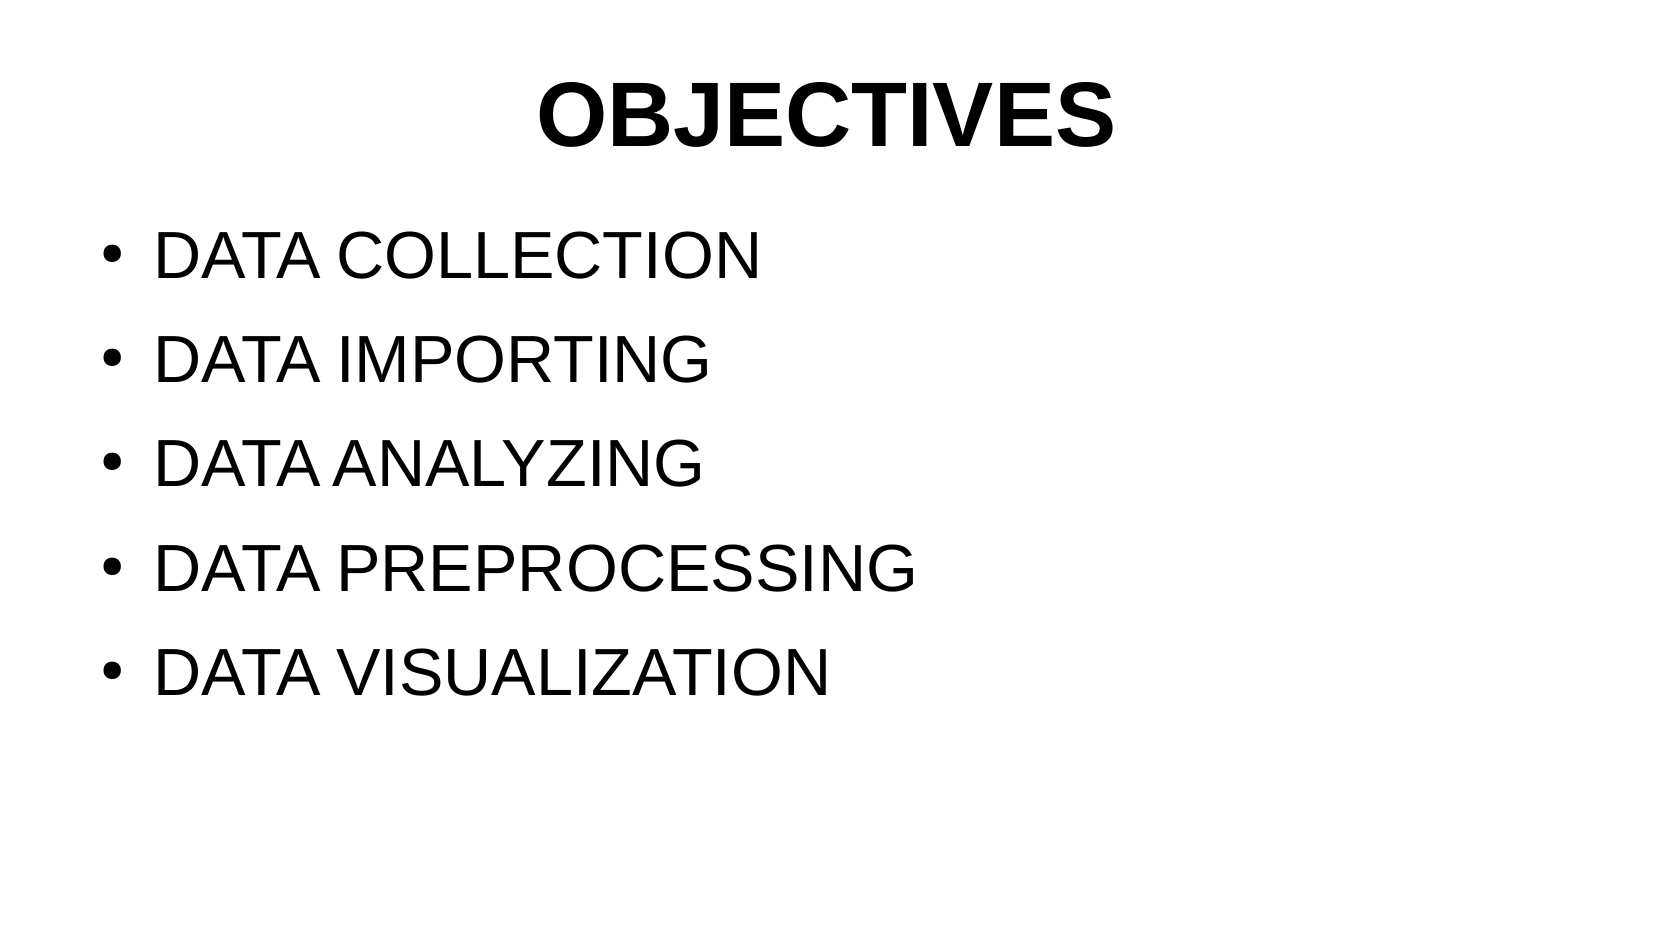

# OBJECTIVES
DATA COLLECTION
DATA IMPORTING
DATA ANALYZING
DATA PREPROCESSING
DATA VISUALIZATION